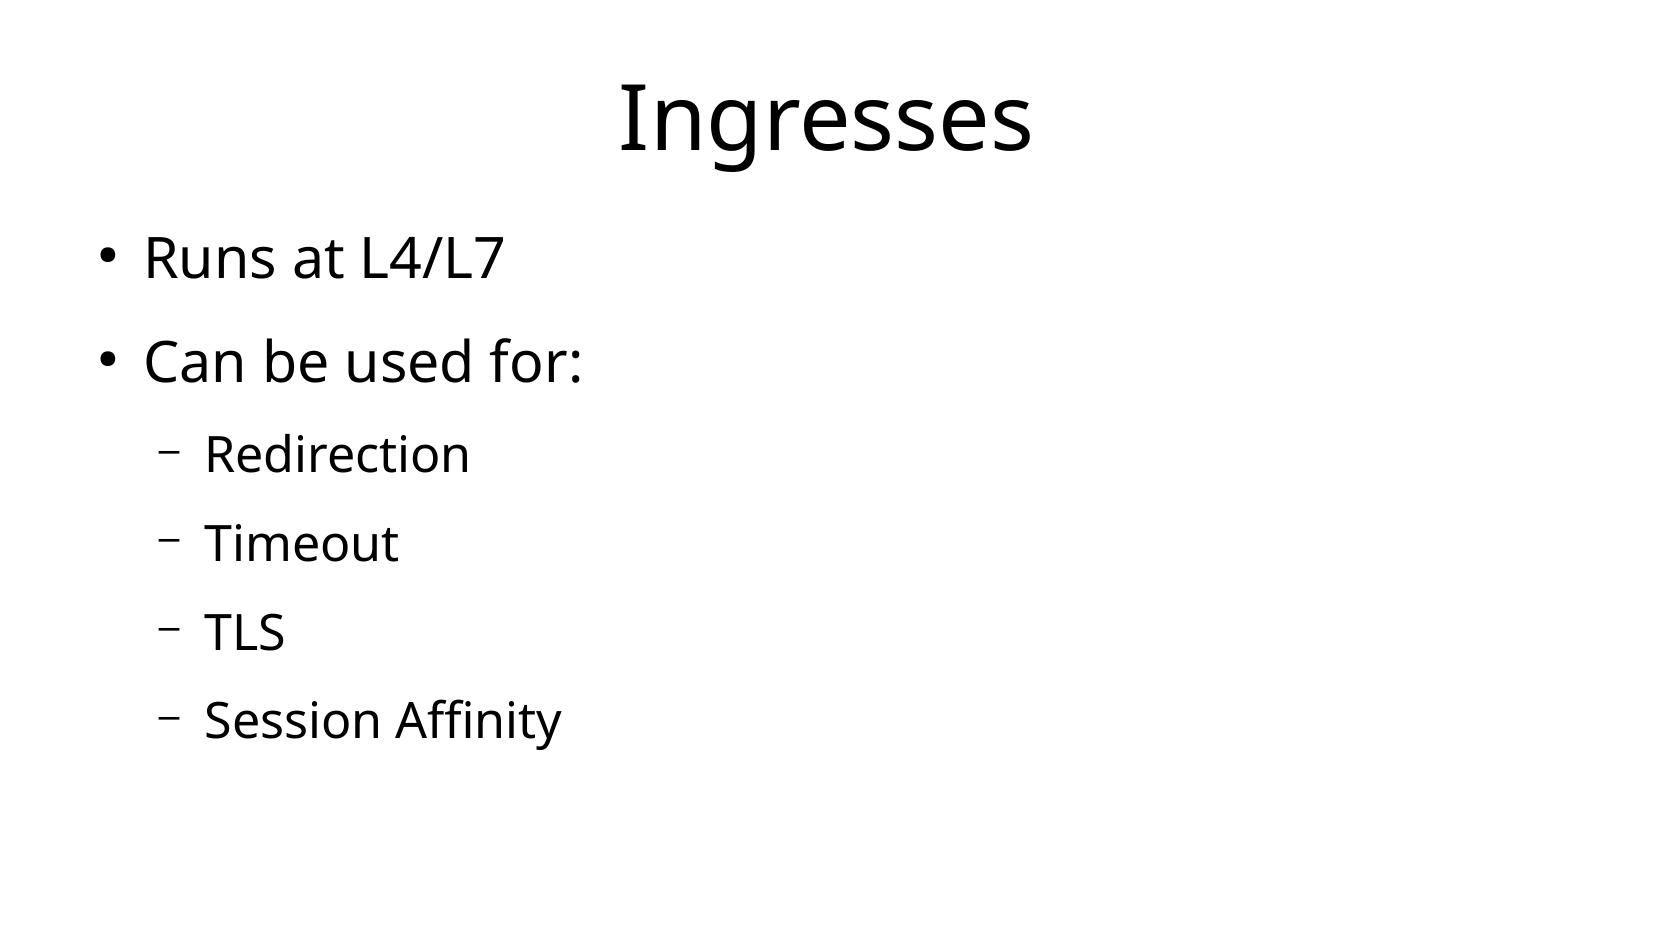

# Ingresses
Runs at L4/L7
Can be used for:
Redirection
Timeout
TLS
Session Affinity